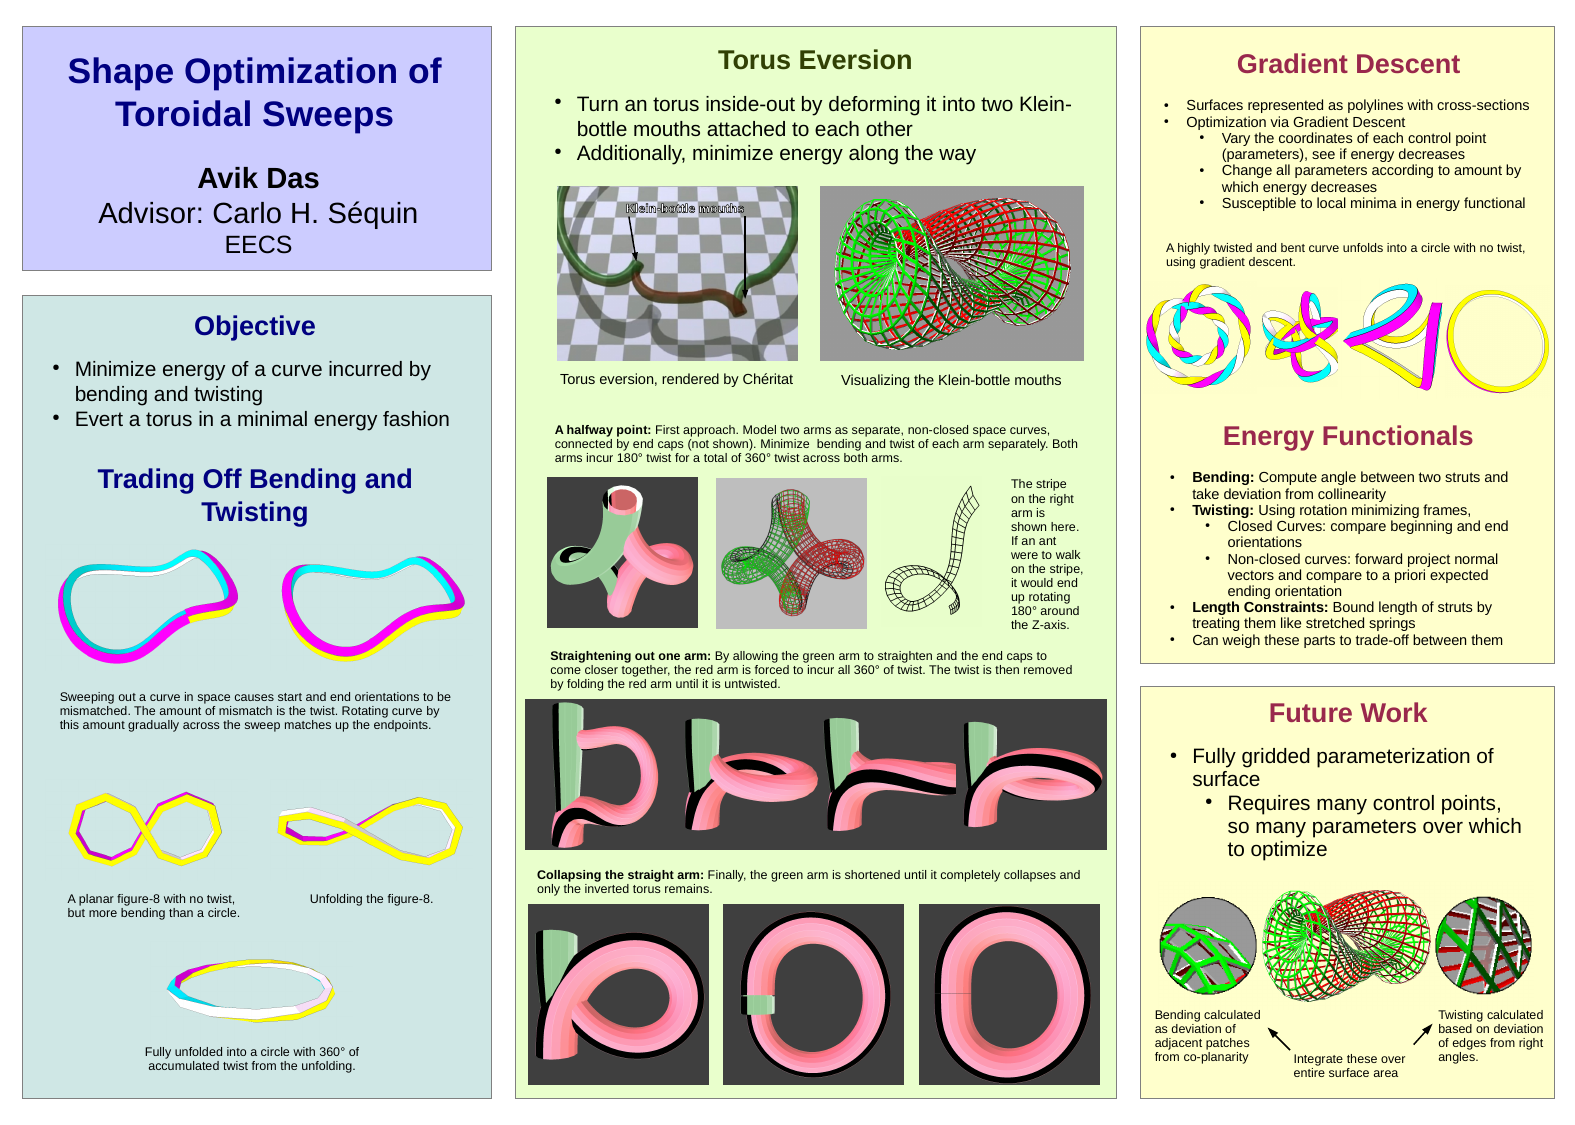

Torus Eversion
Turn an torus inside-out by deforming it into two Klein-bottle mouths attached to each other
Additionally, minimize energy along the way
Shape Optimization of Toroidal Sweeps
Gradient Descent
Surfaces represented as polylines with cross-sections
Optimization via Gradient Descent
Vary the coordinates of each control point (parameters), see if energy decreases
Change all parameters according to amount by which energy decreases
Susceptible to local minima in energy functional
Avik Das
Advisor: Carlo H. Séquin
EECS
Klein-bottle mouths
Torus eversion, rendered by Chéritat
Visualizing the Klein-bottle mouths
A highly twisted and bent curve unfolds into a circle with no twist, using gradient descent.
Objective
Minimize energy of a curve incurred by bending and twisting
Evert a torus in a minimal energy fashion
Energy Functionals
Bending: Compute angle between two struts and take deviation from collinearity
Twisting: Using rotation minimizing frames,
Closed Curves: compare beginning and end orientations
Non-closed curves: forward project normal vectors and compare to a priori expected ending orientation
Length Constraints: Bound length of struts by treating them like stretched springs
Can weigh these parts to trade-off between them
A halfway point: First approach. Model two arms as separate, non-closed space curves, connected by end caps (not shown). Minimize bending and twist of each arm separately. Both arms incur 180° twist for a total of 360° twist across both arms.
The stripe on the right arm is shown here. If an ant were to walk on the stripe, it would end up rotating 180° around the Z-axis.
Trading Off Bending and Twisting
Straightening out one arm: By allowing the green arm to straighten and the end caps to come closer together, the red arm is forced to incur all 360° of twist. The twist is then removed by folding the red arm until it is untwisted.
Sweeping out a curve in space causes start and end orientations to be mismatched. The amount of mismatch is the twist. Rotating curve by this amount gradually across the sweep matches up the endpoints.
Future Work
Fully gridded parameterization of surface
Requires many control points, so many parameters over which to optimize
Collapsing the straight arm: Finally, the green arm is shortened until it completely collapses and only the inverted torus remains.
Bending calculated as deviation of adjacent patches from co-planarity
Twisting calculated based on deviation of edges from right angles.
A planar figure-8 with no twist, but more bending than a circle.
Unfolding the figure-8.
Fully unfolded into a circle with 360° of accumulated twist from the unfolding.
Integrate these over entire surface area